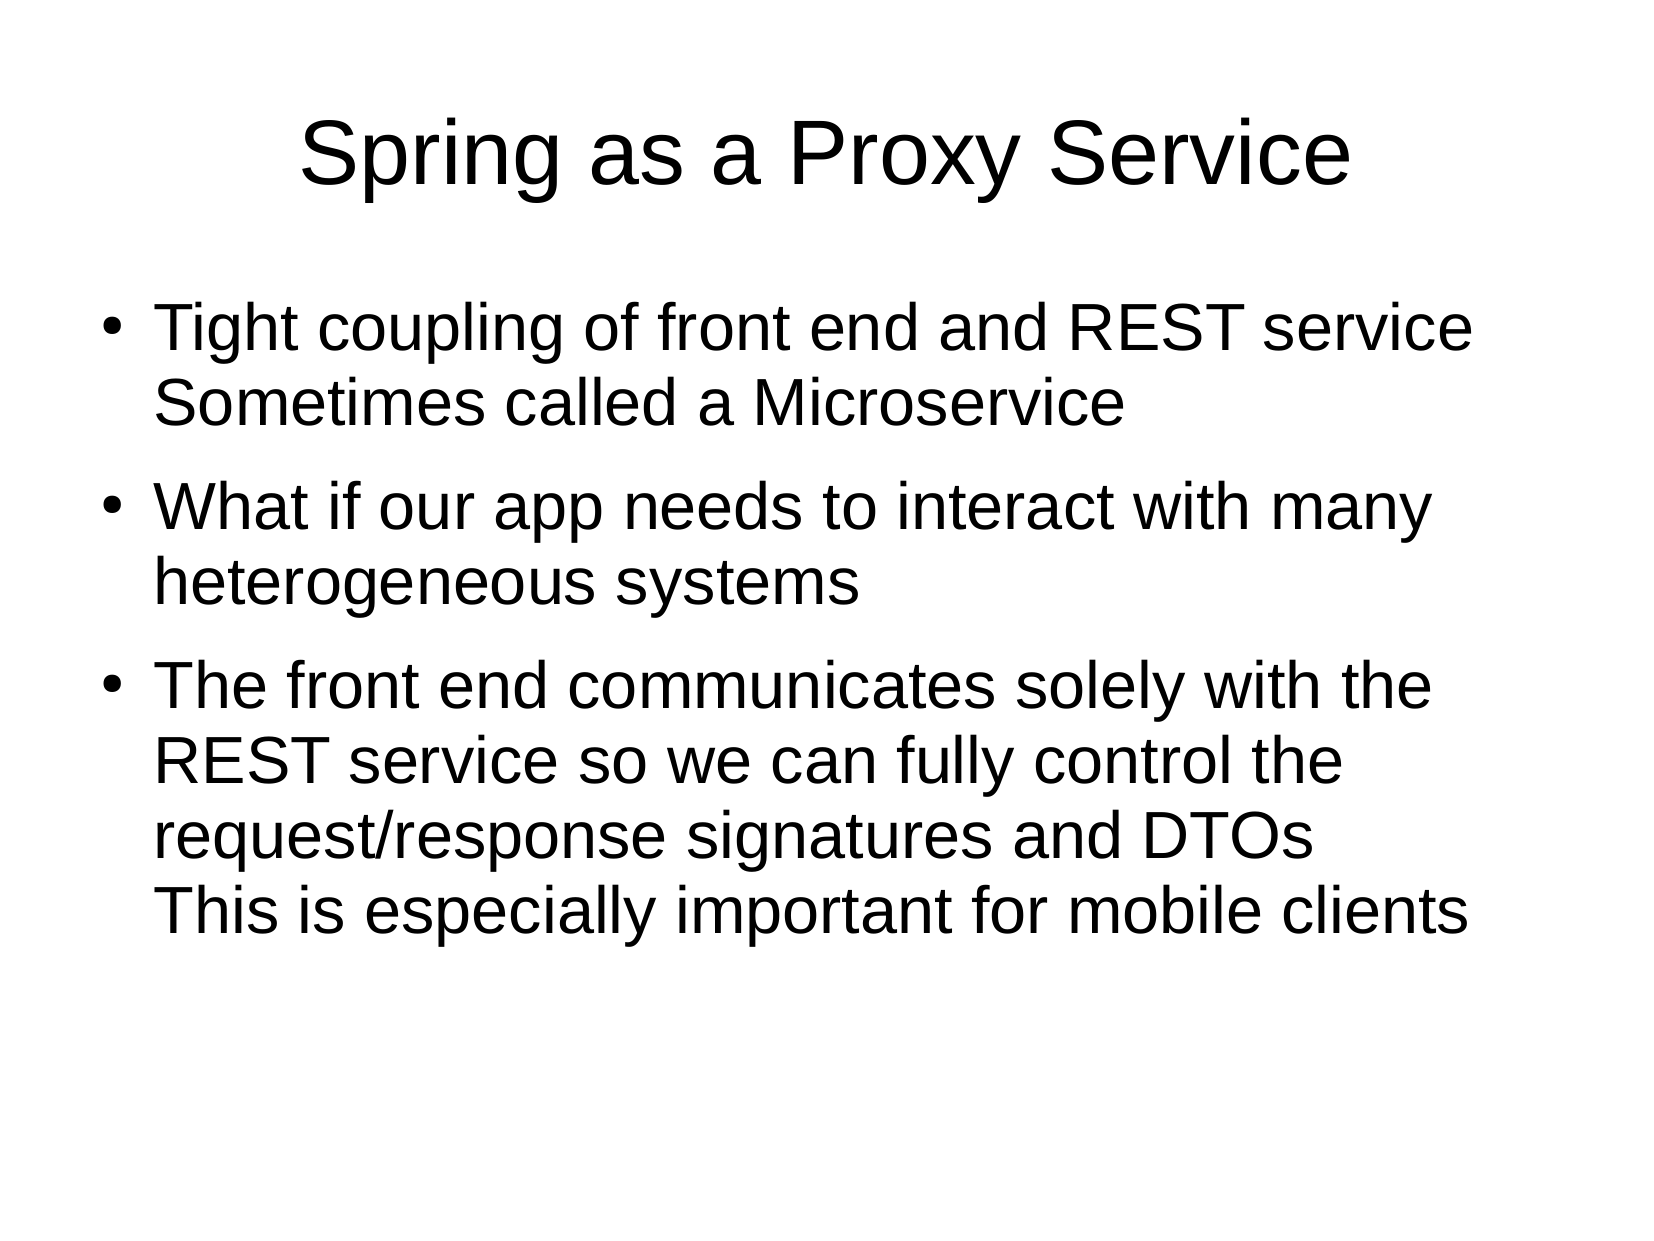

# Spring as a Proxy Service
Tight coupling of front end and REST service
Sometimes called a Microservice
What if our app needs to interact with many heterogeneous systems
The front end communicates solely with the REST service so we can fully control the request/response signatures and DTOs
This is especially important for mobile clients